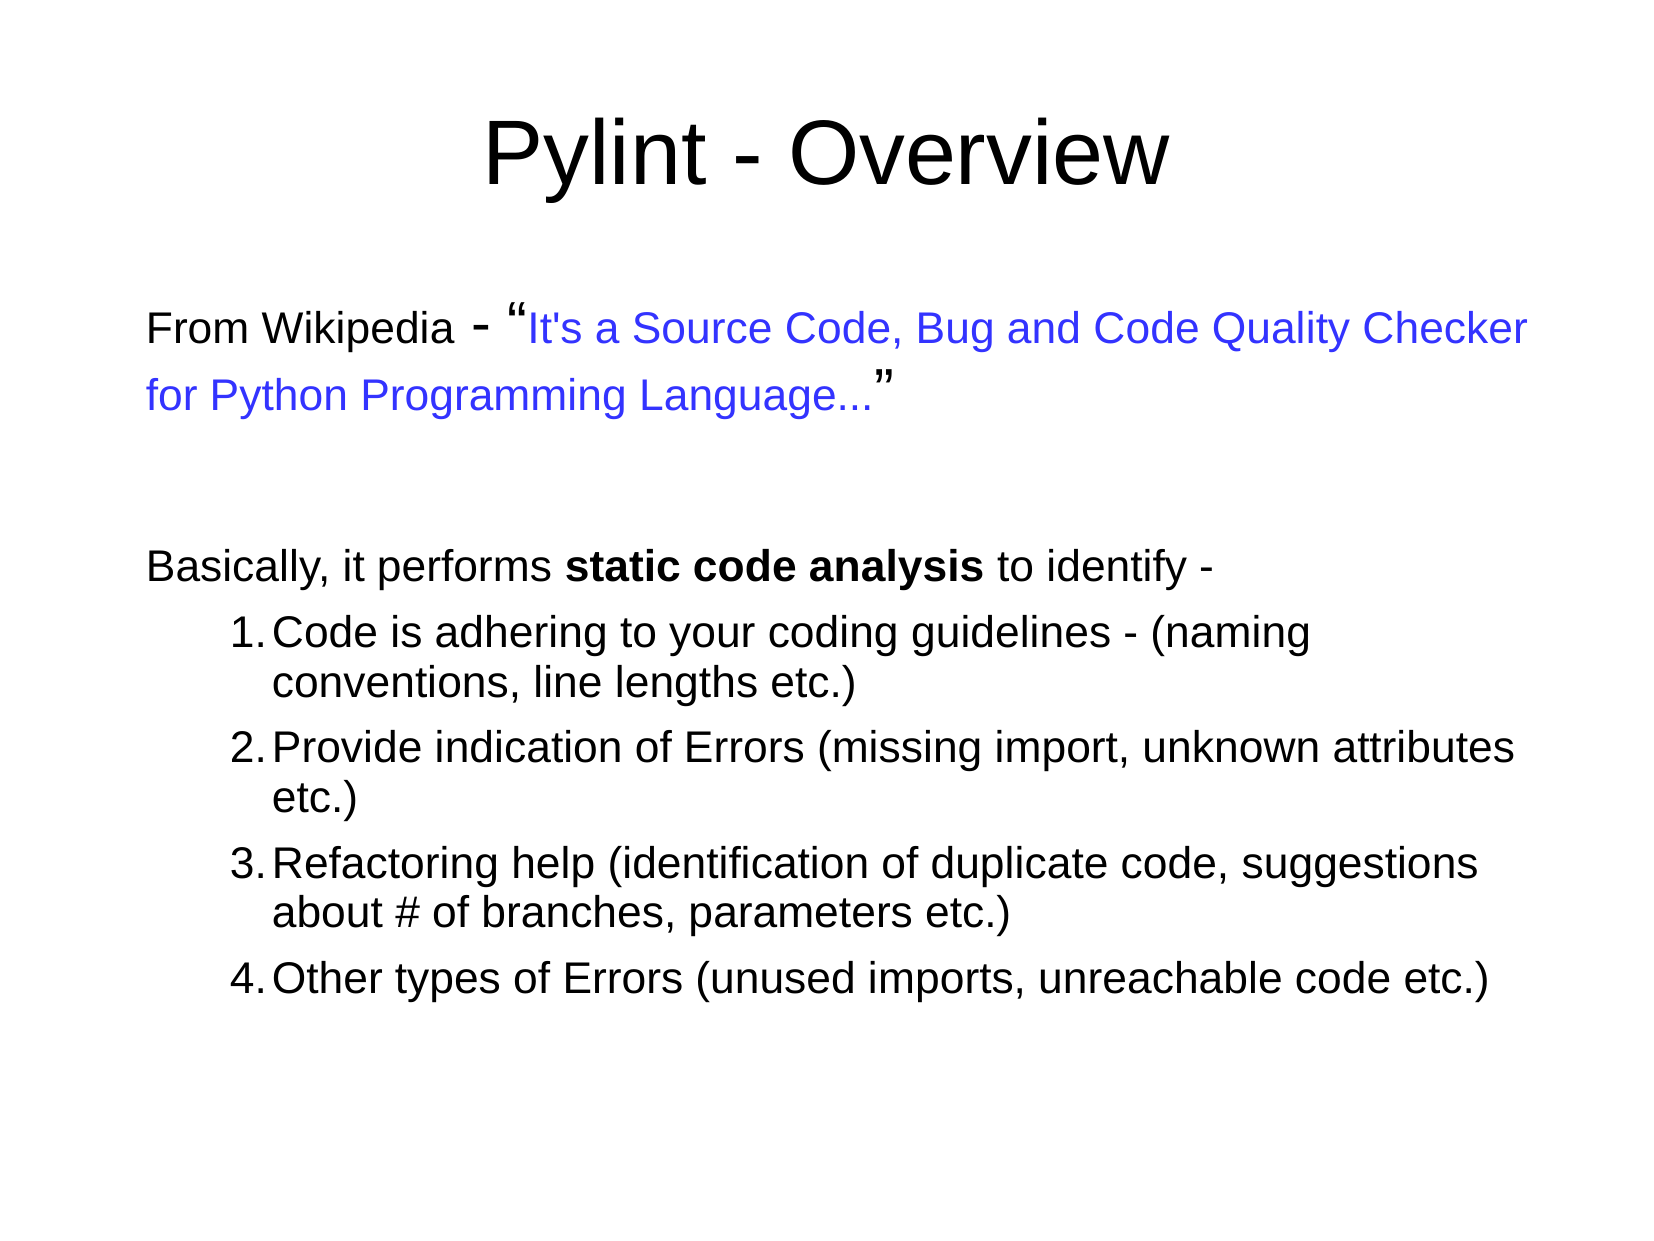

# Pylint - Overview
From Wikipedia - “It's a Source Code, Bug and Code Quality Checker for Python Programming Language...”
Basically, it performs static code analysis to identify -
Code is adhering to your coding guidelines - (naming conventions, line lengths etc.)
Provide indication of Errors (missing import, unknown attributes etc.)
Refactoring help (identification of duplicate code, suggestions about # of branches, parameters etc.)
Other types of Errors (unused imports, unreachable code etc.)